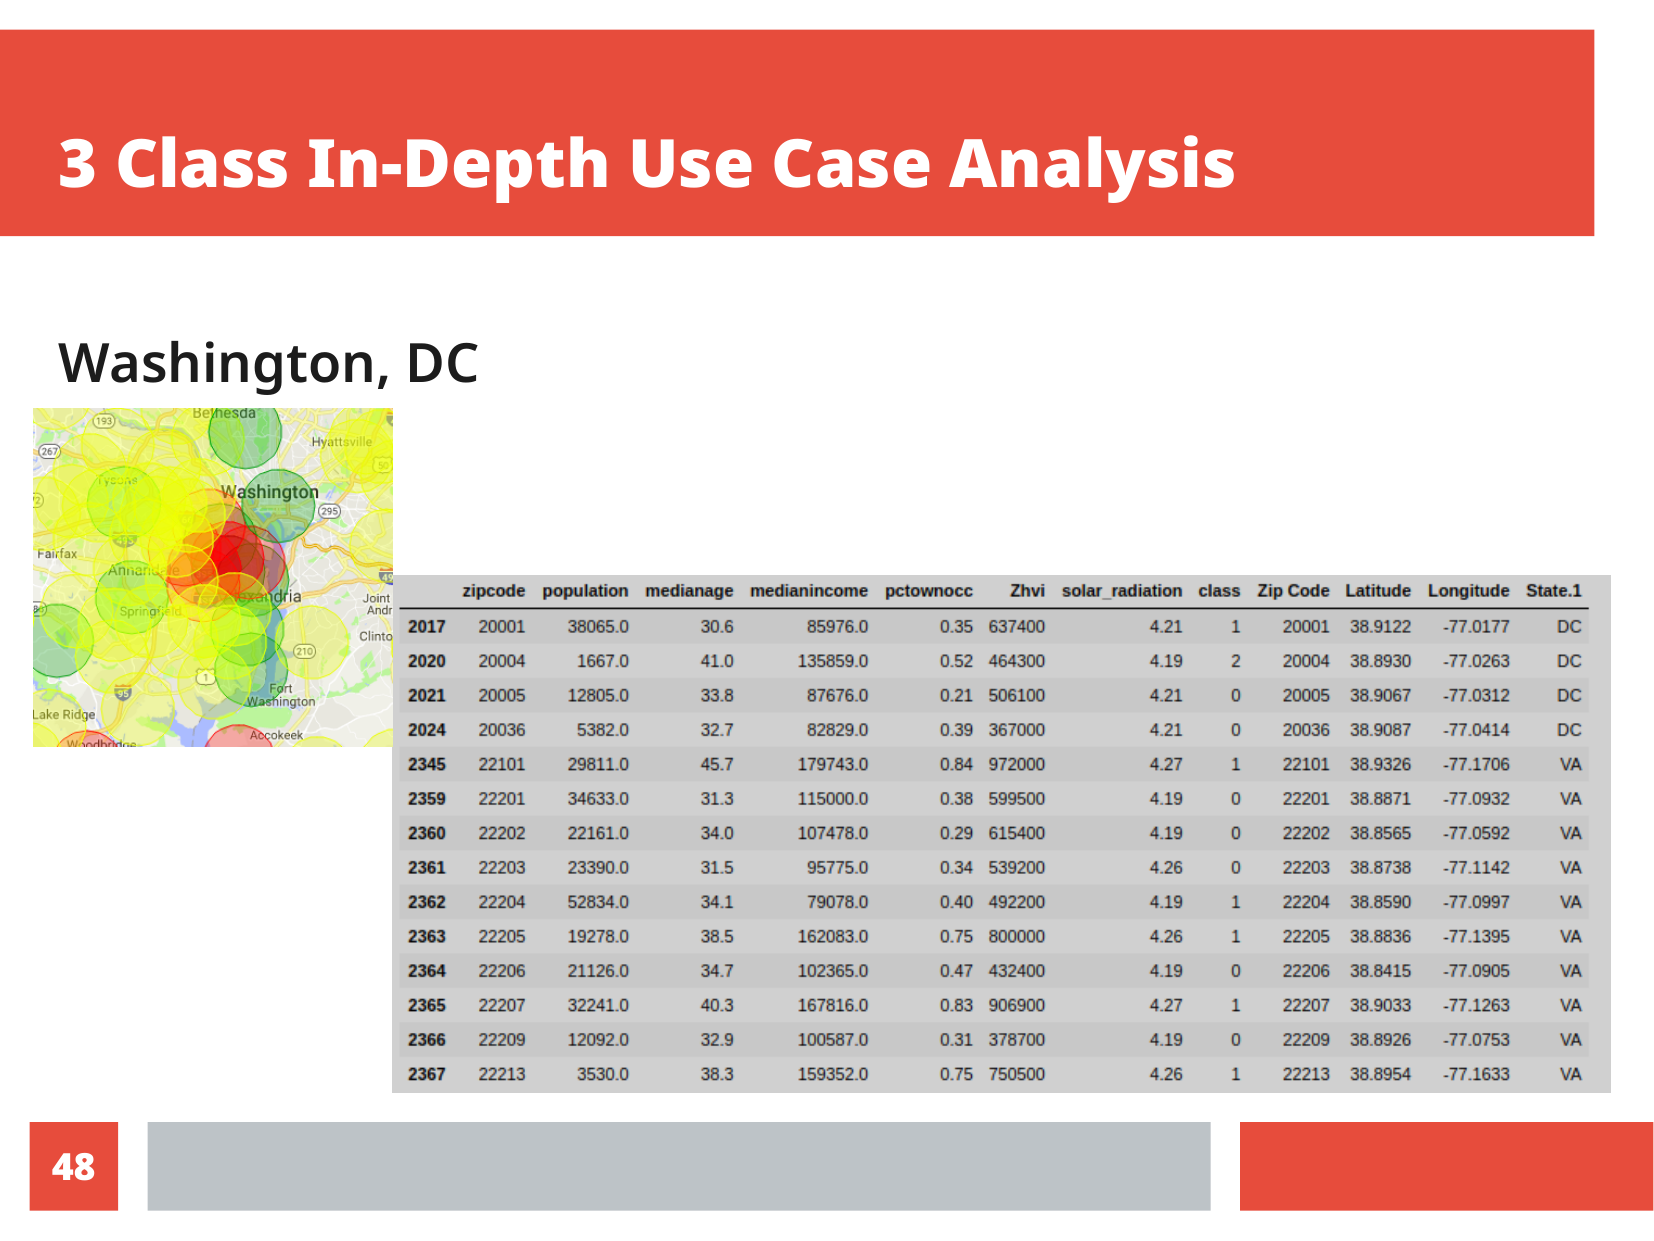

# 3 Class In-Depth Use Case Analysis
Washington, DC
48